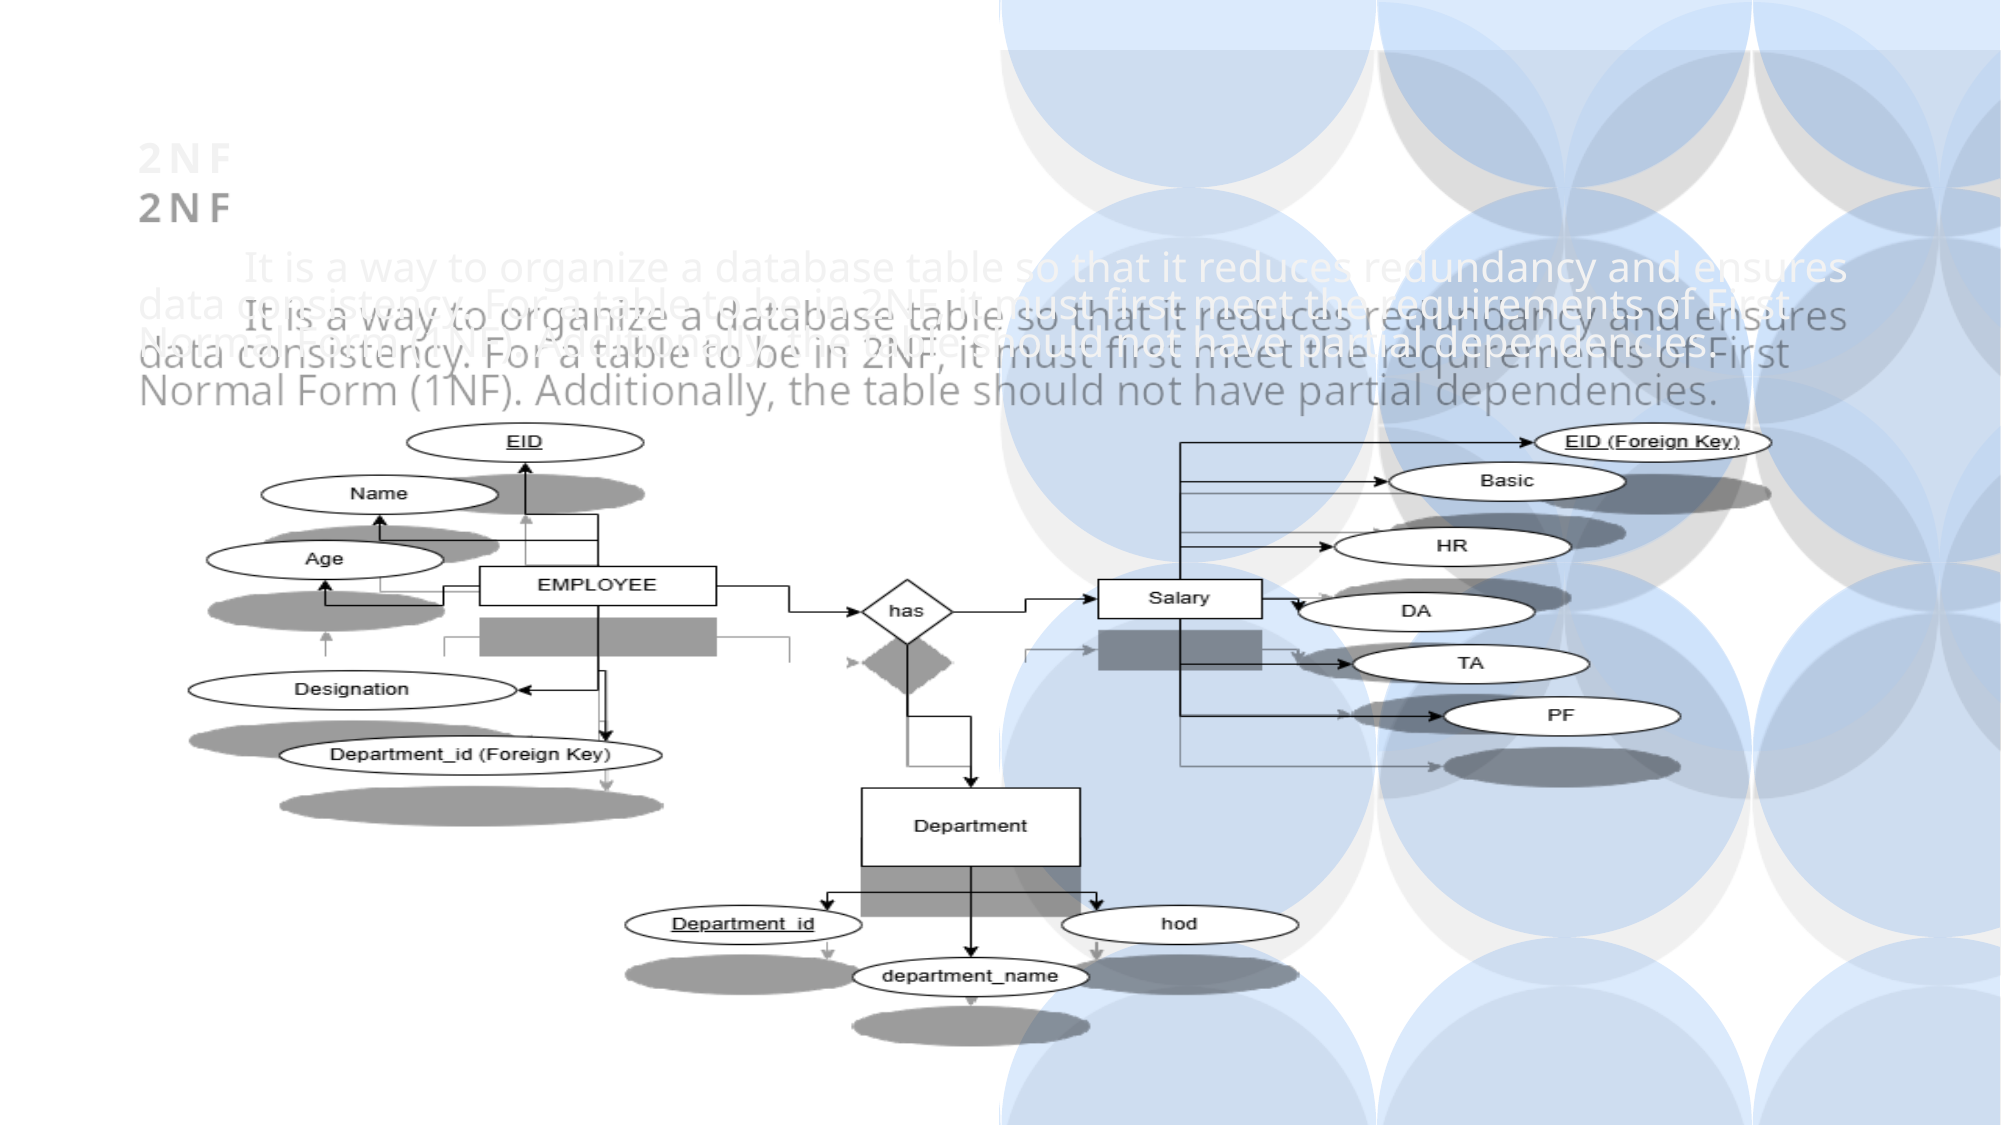

# 2NF
  It is a way to organize a database table so that it reduces redundancy and ensures data consistency. For a table to be in 2NF, it must first meet the requirements of First Normal Form (1NF). Additionally, the table should not have partial dependencies.